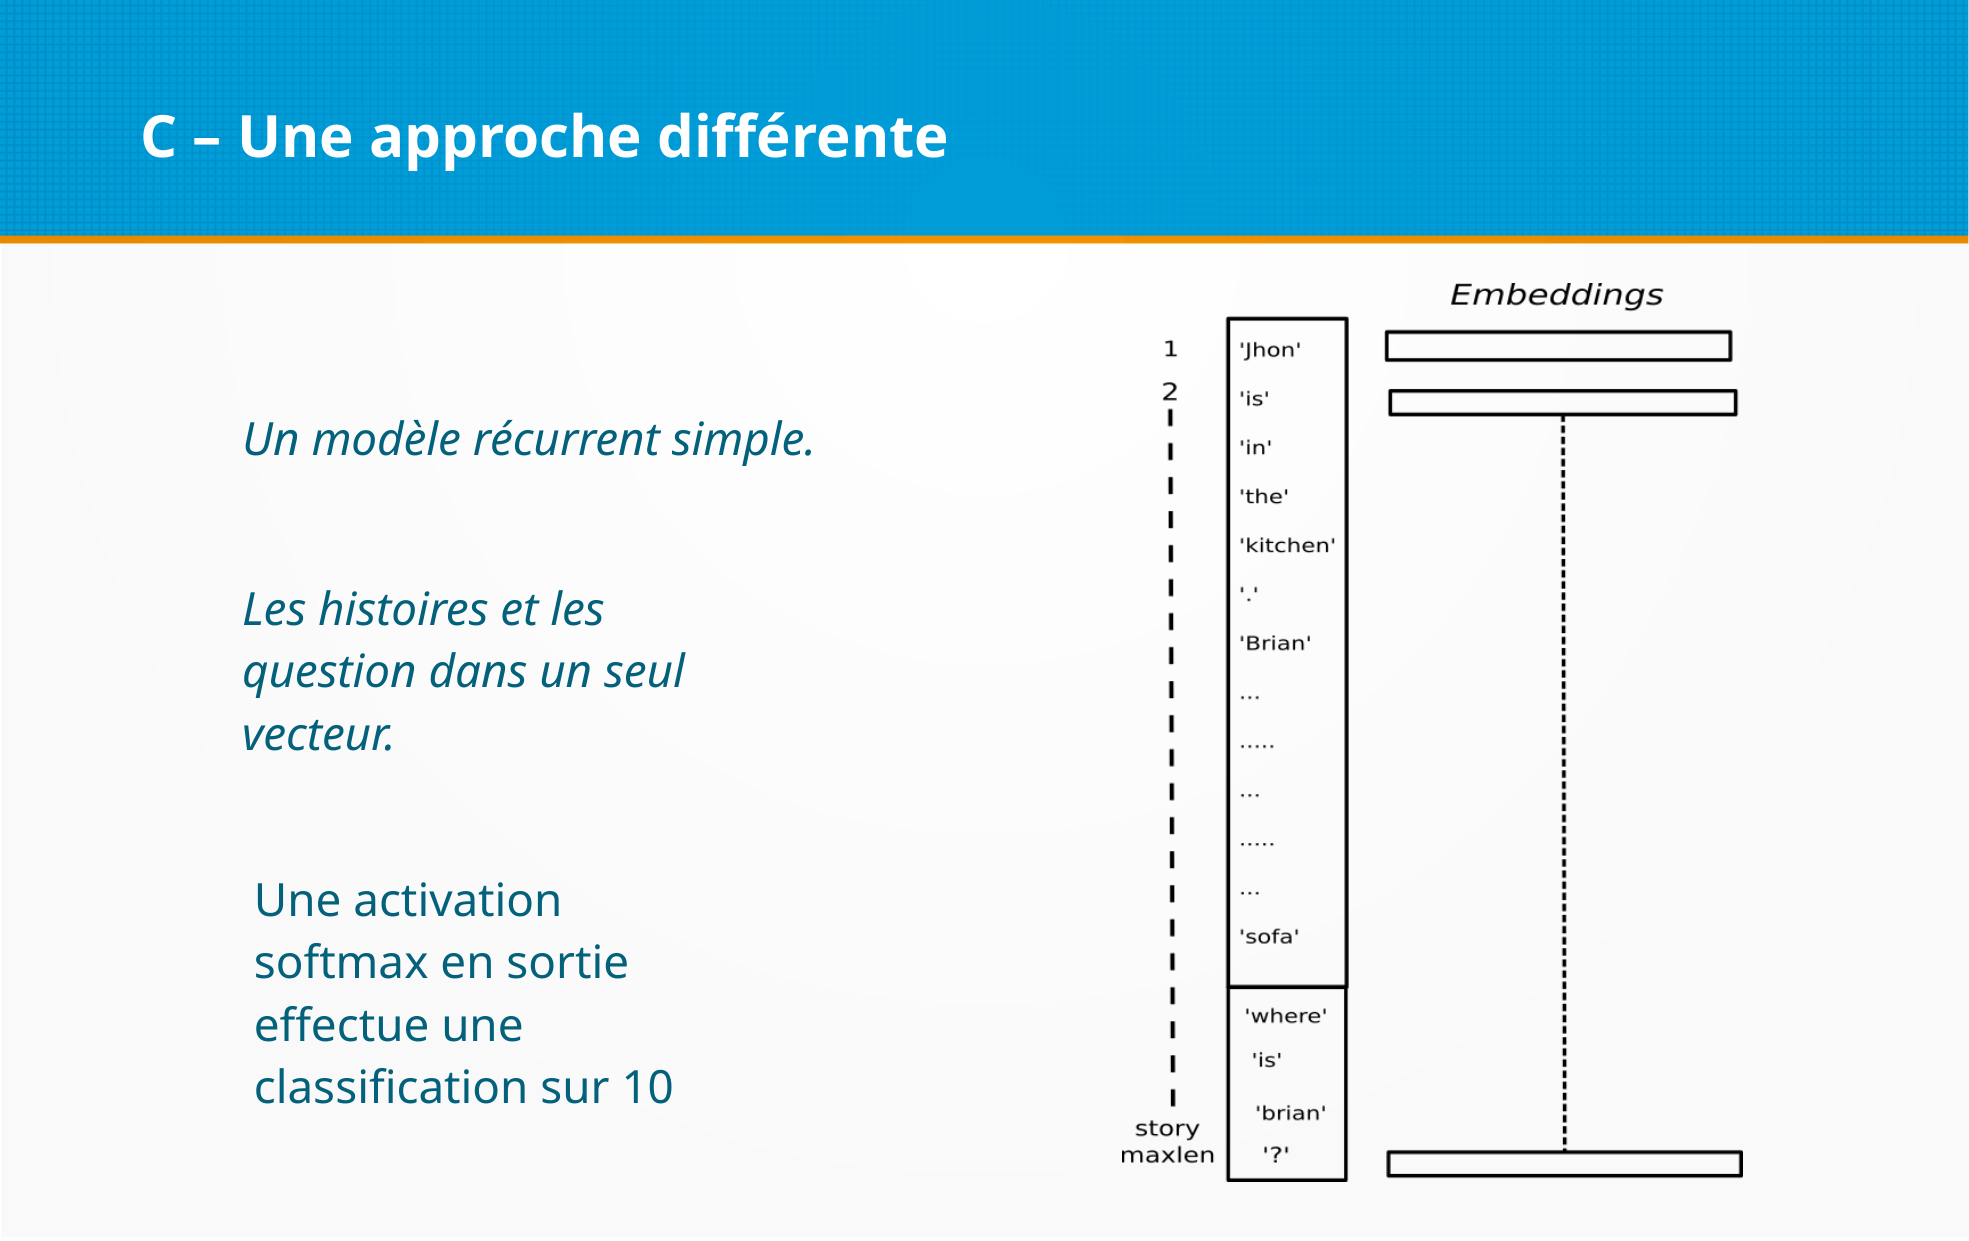

C – Une approche différente
Un modèle récurrent simple.
Les histoires et les question dans un seul vecteur.
Une activation softmax en sortie effectue une classification sur 10